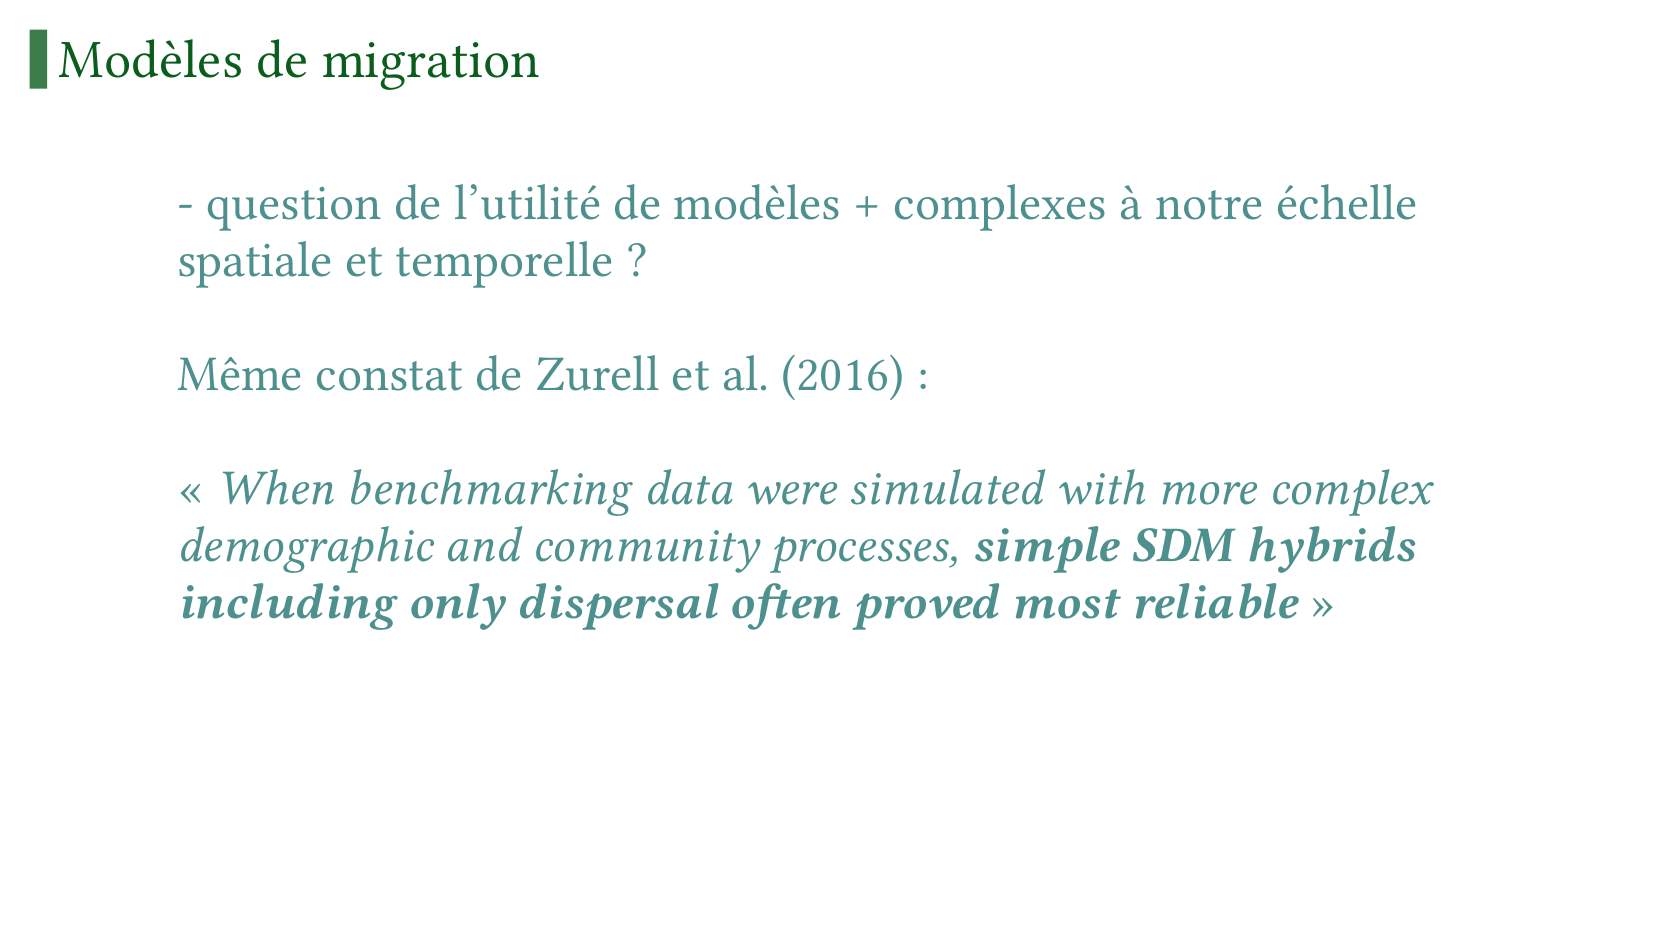

# Modèles de migration
- question de l’utilité de modèles + complexes à notre échelle spatiale et temporelle ?
Même constat de Zurell et al. (2016) :
« When benchmarking data were simulated with more complex demographic and community processes, simple SDM hybrids including only dispersal often proved most reliable »